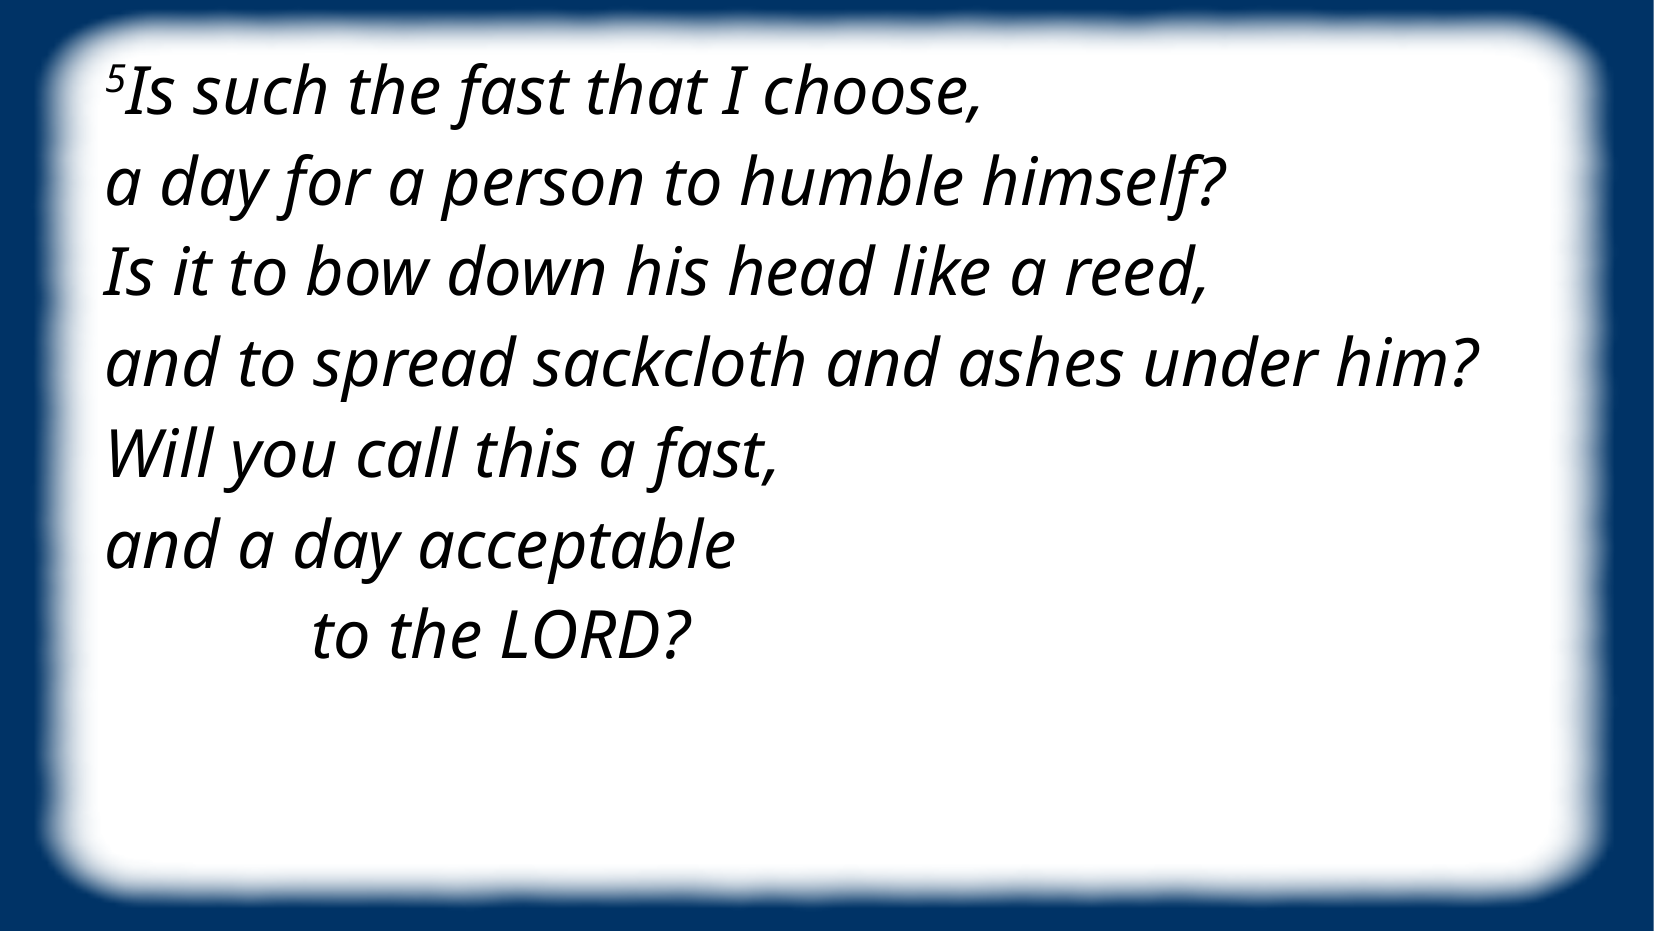

5Is such the fast that I choose,
a day for a person to humble himself?
Is it to bow down his head like a reed,
and to spread sackcloth and ashes under him?
Will you call this a fast,
and a day acceptable
 to the LORD?